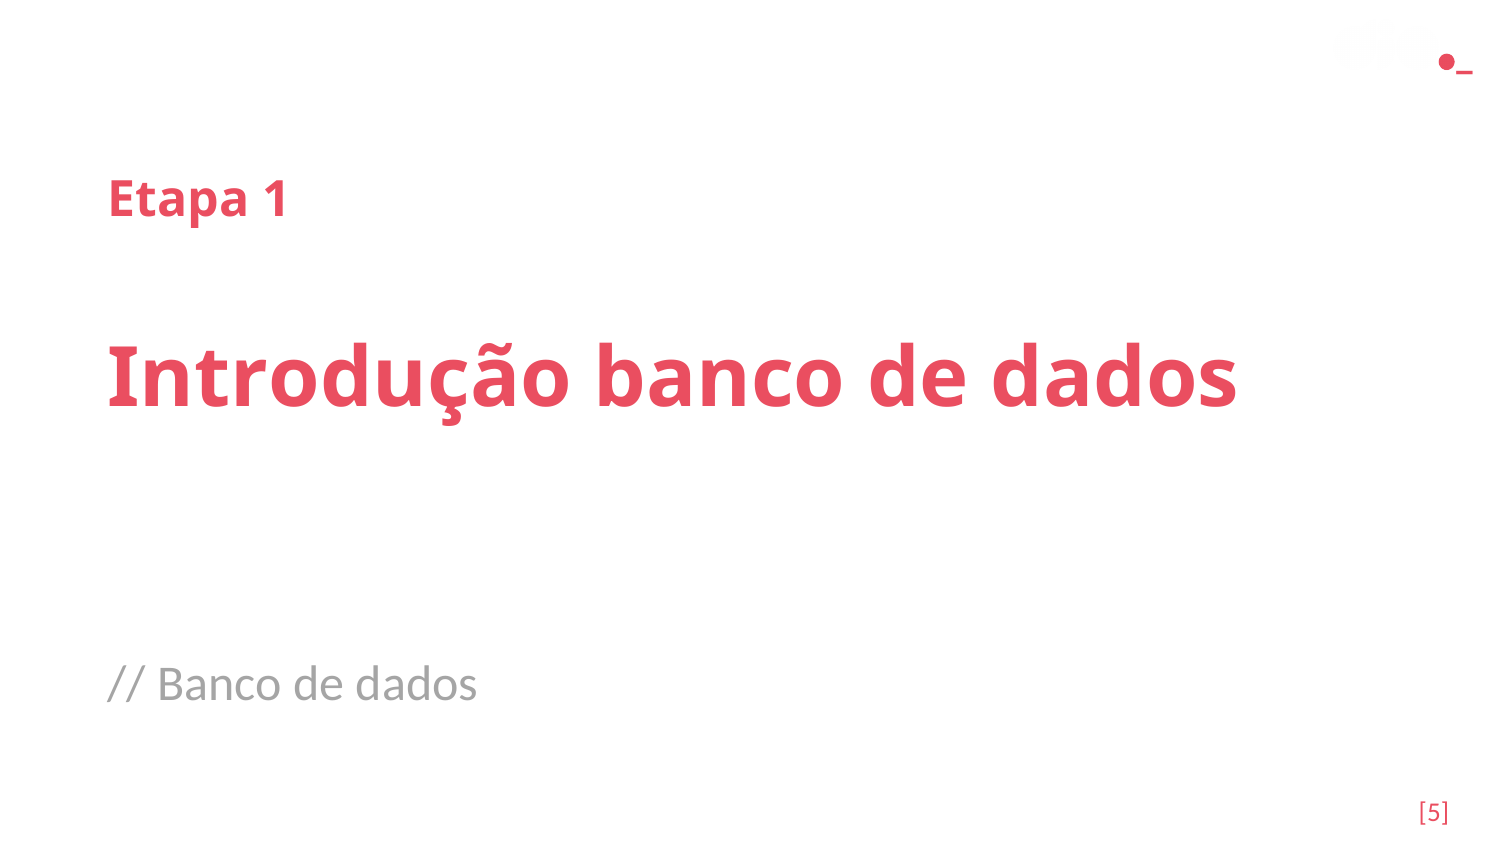

Etapa 1
Introdução banco de dados
// Banco de dados